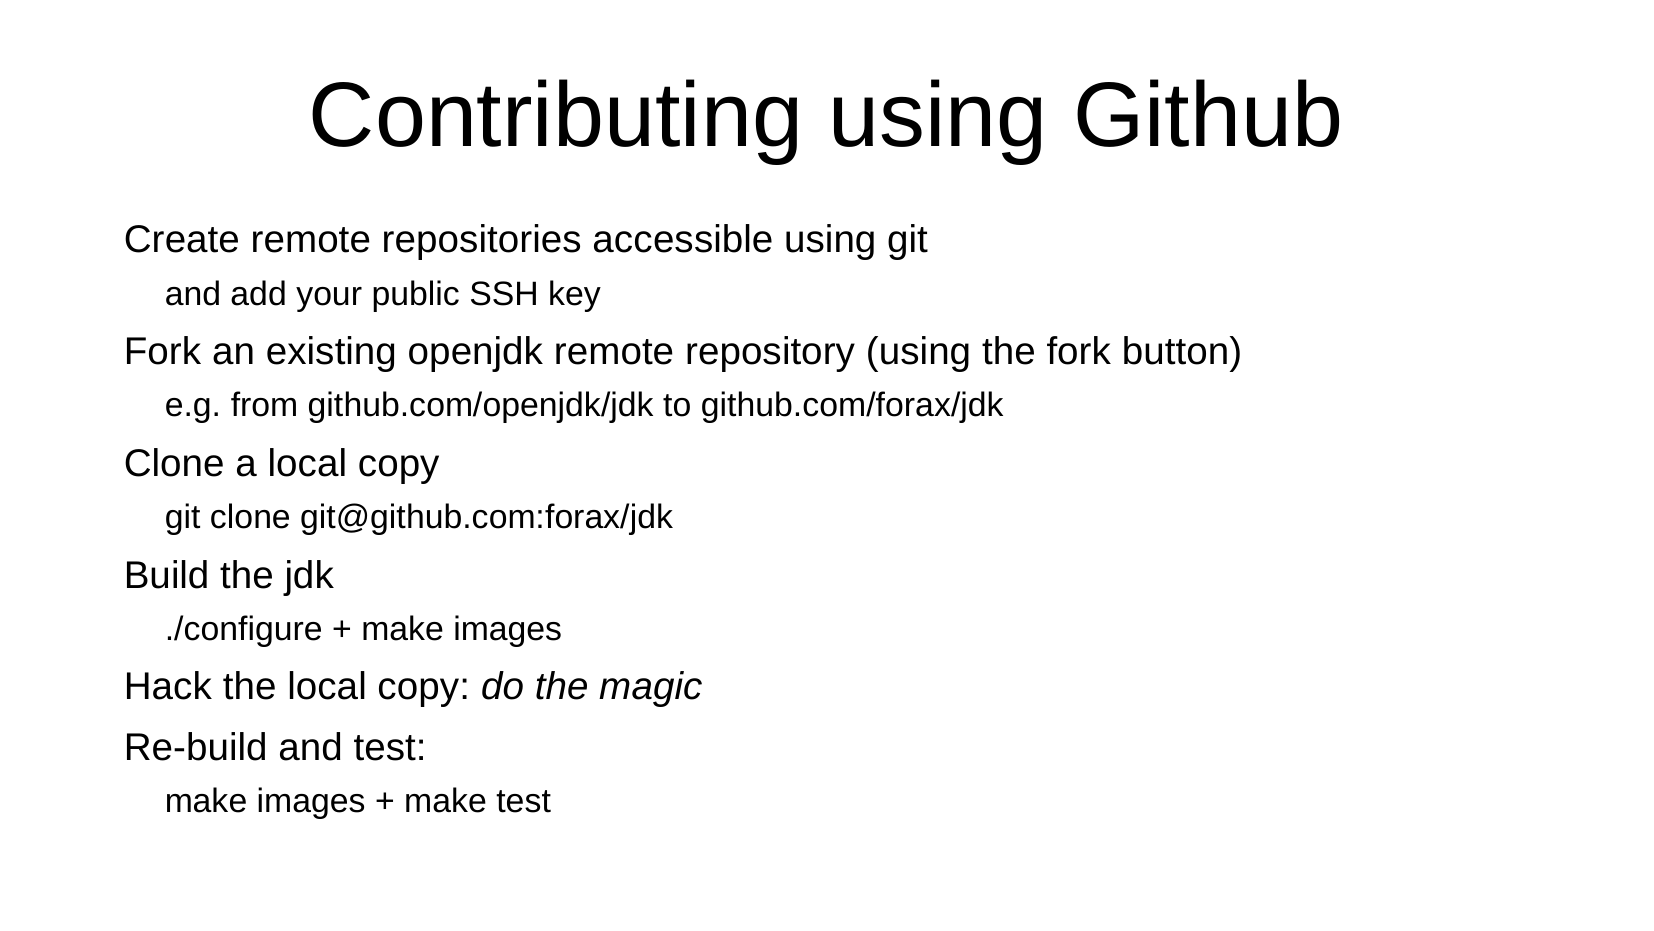

# Contributing using Github
Create remote repositories accessible using git
and add your public SSH key
Fork an existing openjdk remote repository (using the fork button)
e.g. from github.com/openjdk/jdk to github.com/forax/jdk
Clone a local copy
git clone git@github.com:forax/jdk
Build the jdk
./configure + make images
Hack the local copy: do the magic
Re-build and test:
make images + make test